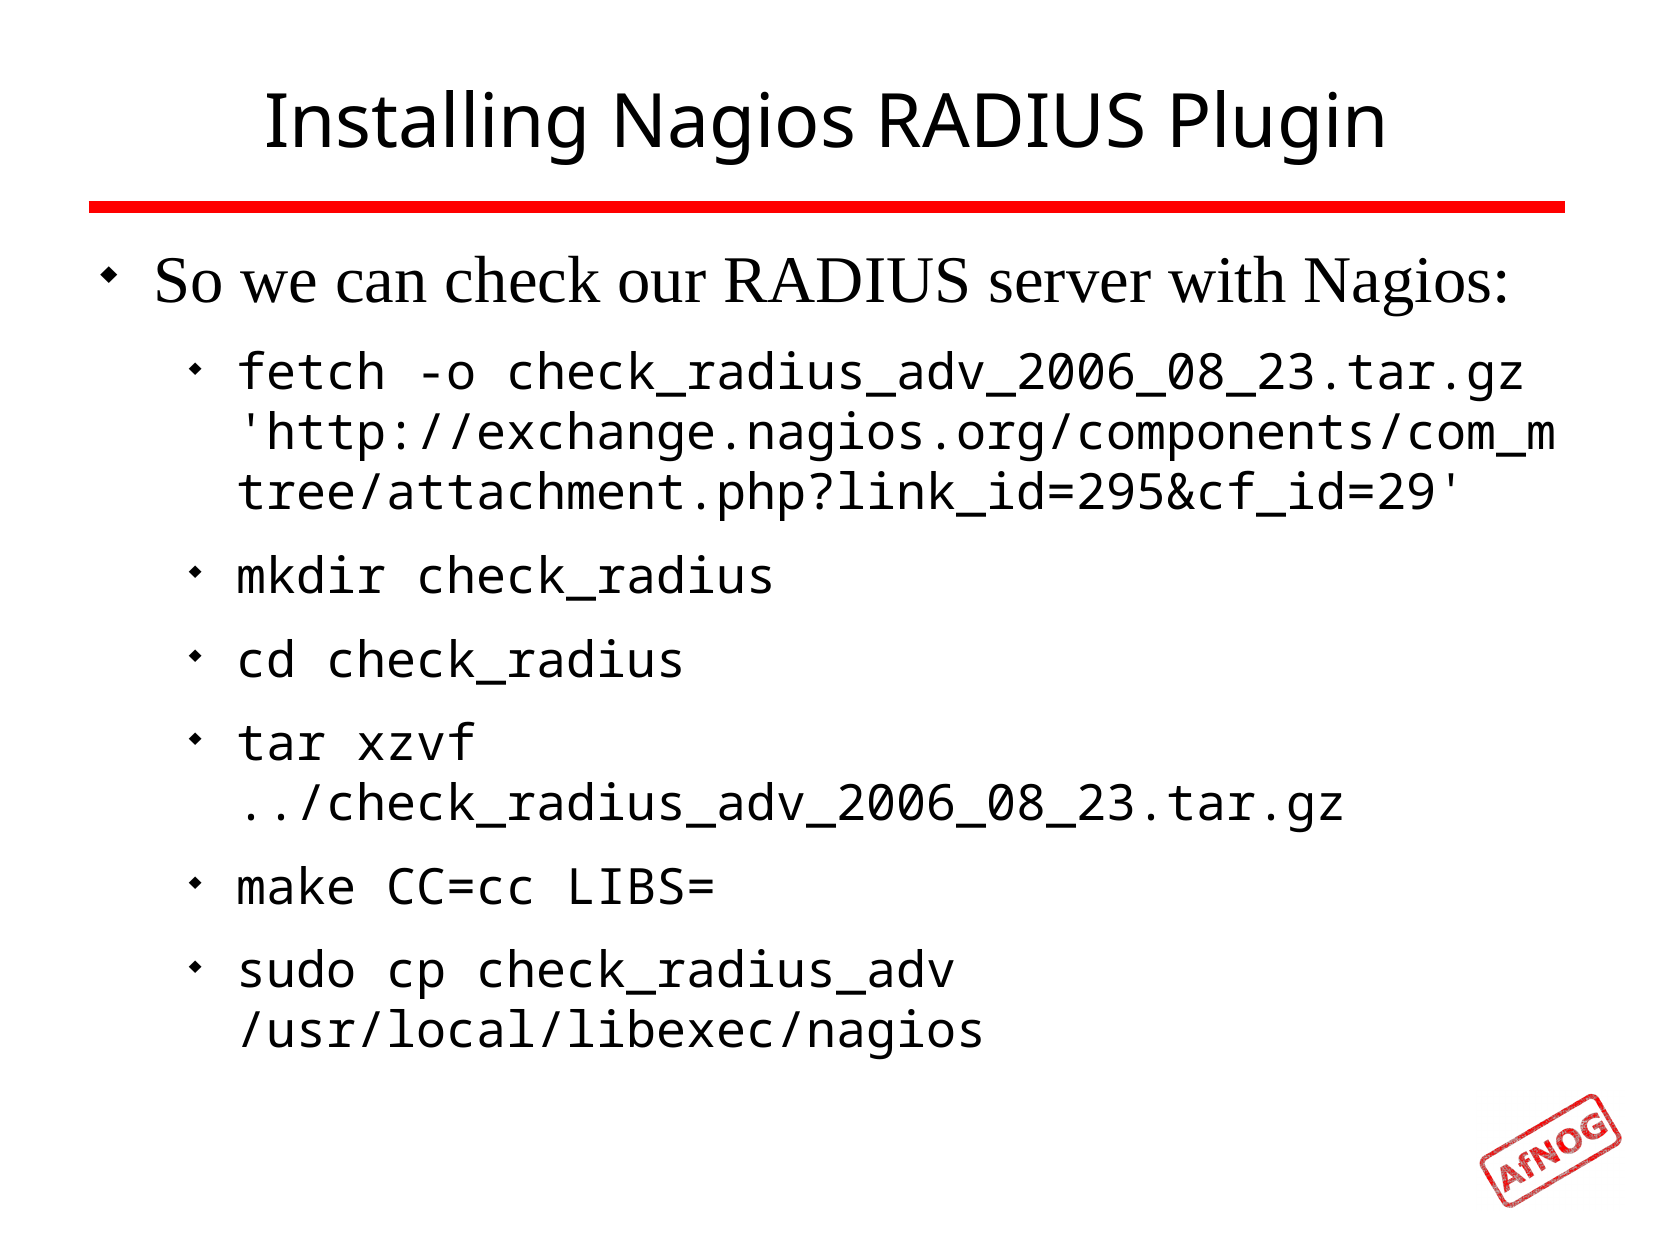

# Installing Nagios RADIUS Plugin
So we can check our RADIUS server with Nagios:
fetch -o check_radius_adv_2006_08_23.tar.gz 'http://exchange.nagios.org/components/com_mtree/attachment.php?link_id=295&cf_id=29'
mkdir check_radius
cd check_radius
tar xzvf ../check_radius_adv_2006_08_23.tar.gz
make CC=cc LIBS=
sudo cp check_radius_adv /usr/local/libexec/nagios